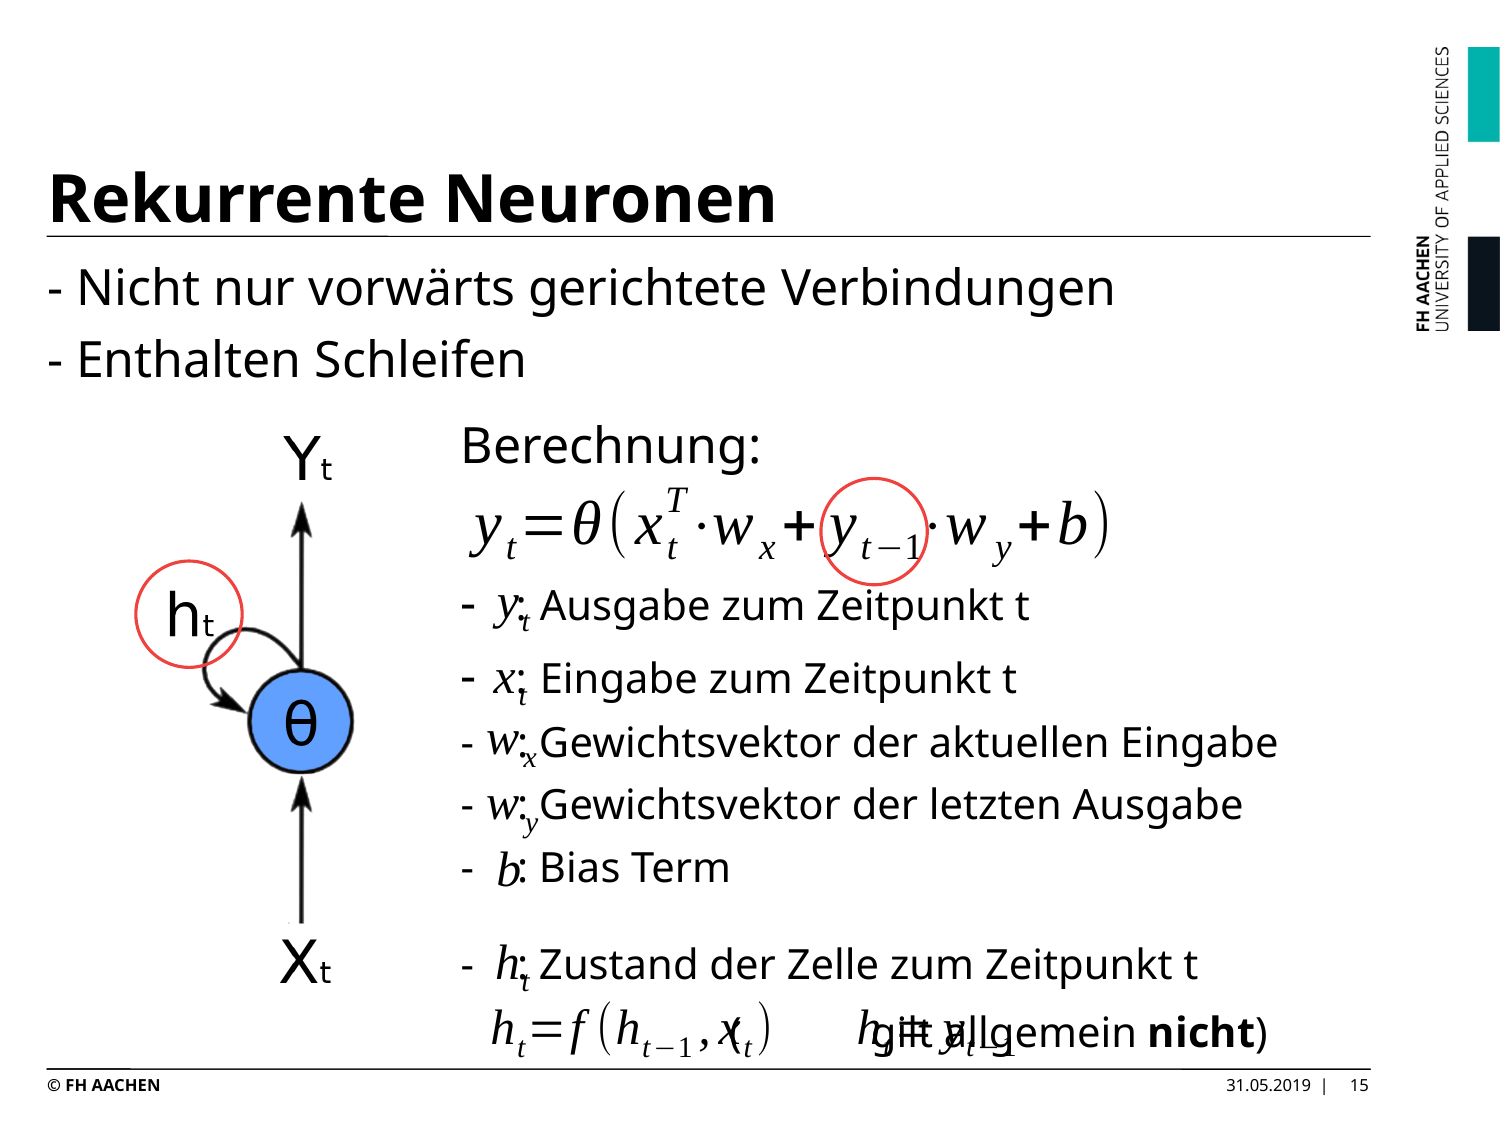

# Rekurrente Neuronen
- Nicht nur vorwärts gerichtete Verbindungen
- Enthalten Schleifen
Berechnung:
- : Ausgabe zum Zeitpunkt t
- : Eingabe zum Zeitpunkt t
- : Gewichtsvektor der aktuellen Eingabe
- : Gewichtsvektor der letzten Ausgabe
- : Bias Term
- : Zustand der Zelle zum Zeitpunkt t
 ( gilt allgemein nicht)
31.05.2019
15